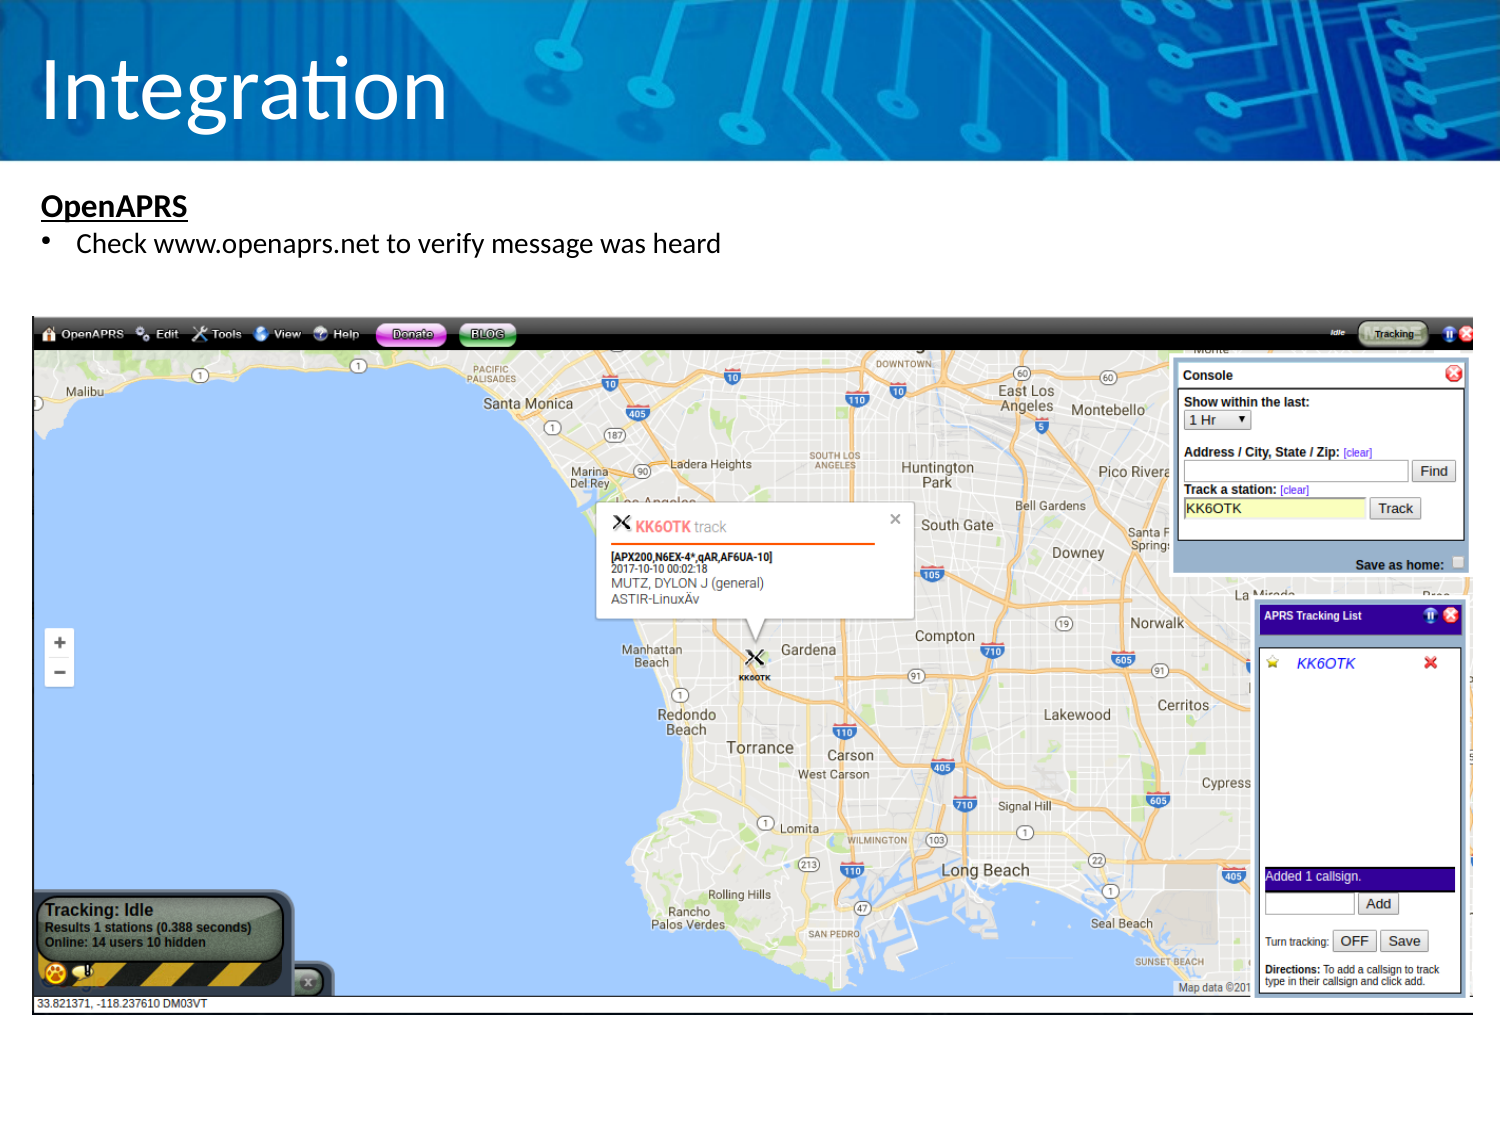

# Integration
OpenAPRS
Check www.openaprs.net to verify message was heard